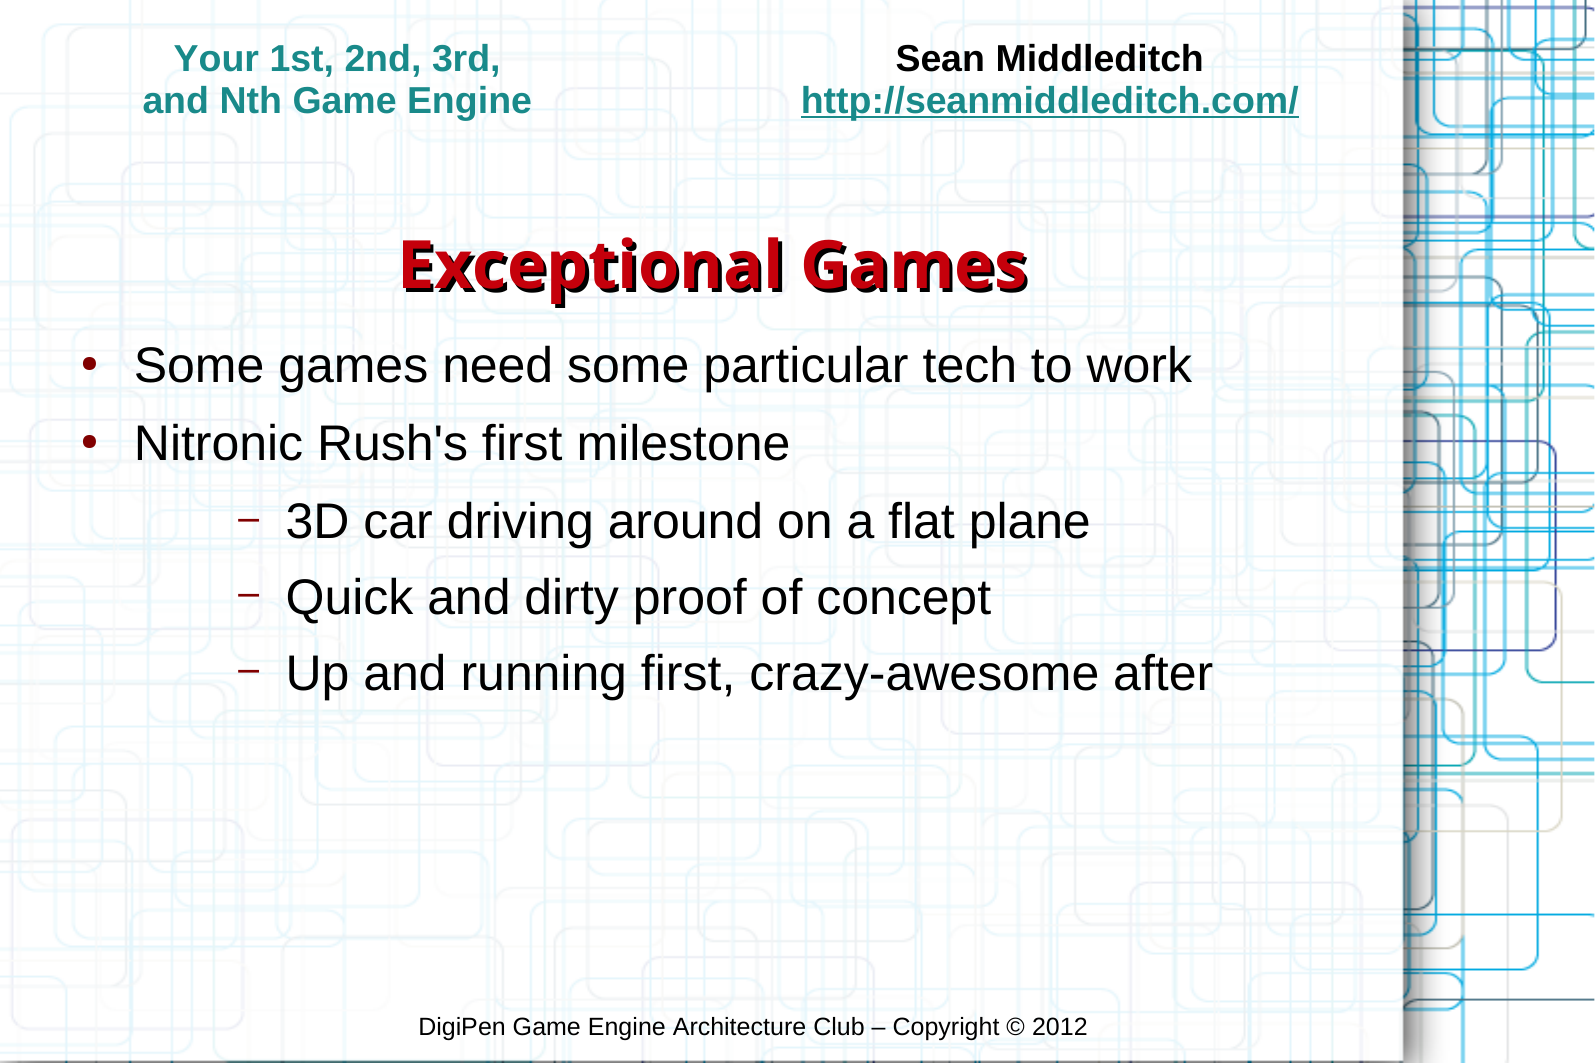

Your 1st, 2nd, 3rd,
and Nth Game Engine
Sean Middleditch
http://seanmiddleditch.com/
# Exceptional Games
Some games need some particular tech to work
Nitronic Rush's first milestone
3D car driving around on a flat plane
Quick and dirty proof of concept
Up and running first, crazy-awesome after
DigiPen Game Engine Architecture Club – Copyright © 2012